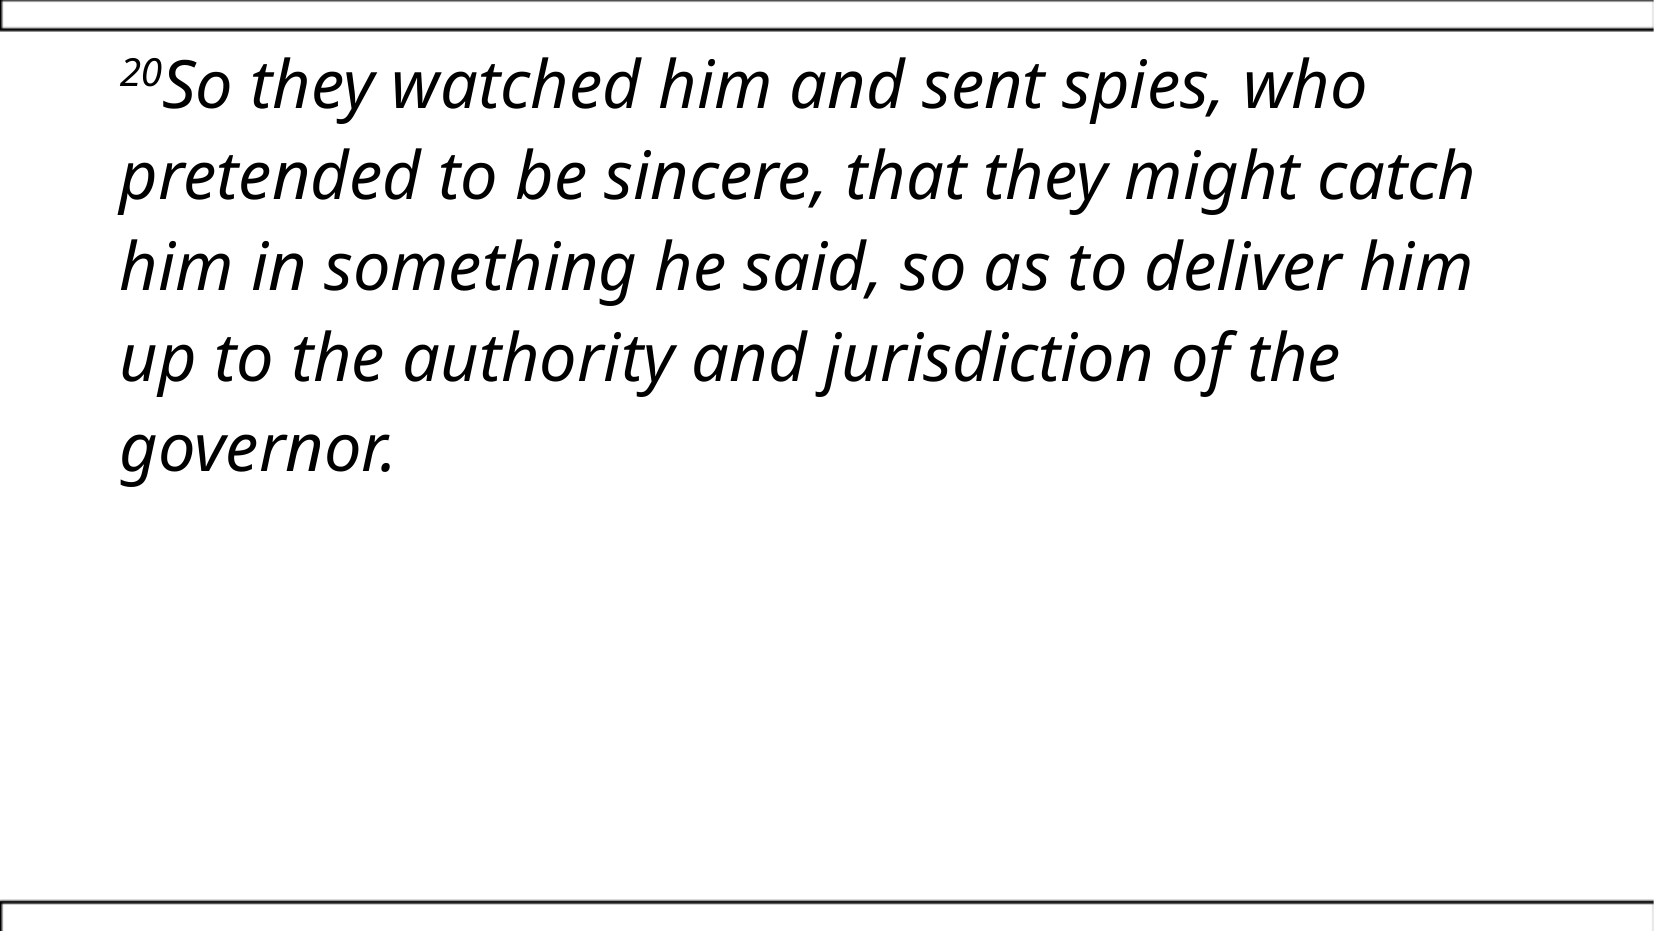

20So they watched him and sent spies, who pretended to be sincere, that they might catch him in something he said, so as to deliver him up to the authority and jurisdiction of the governor.